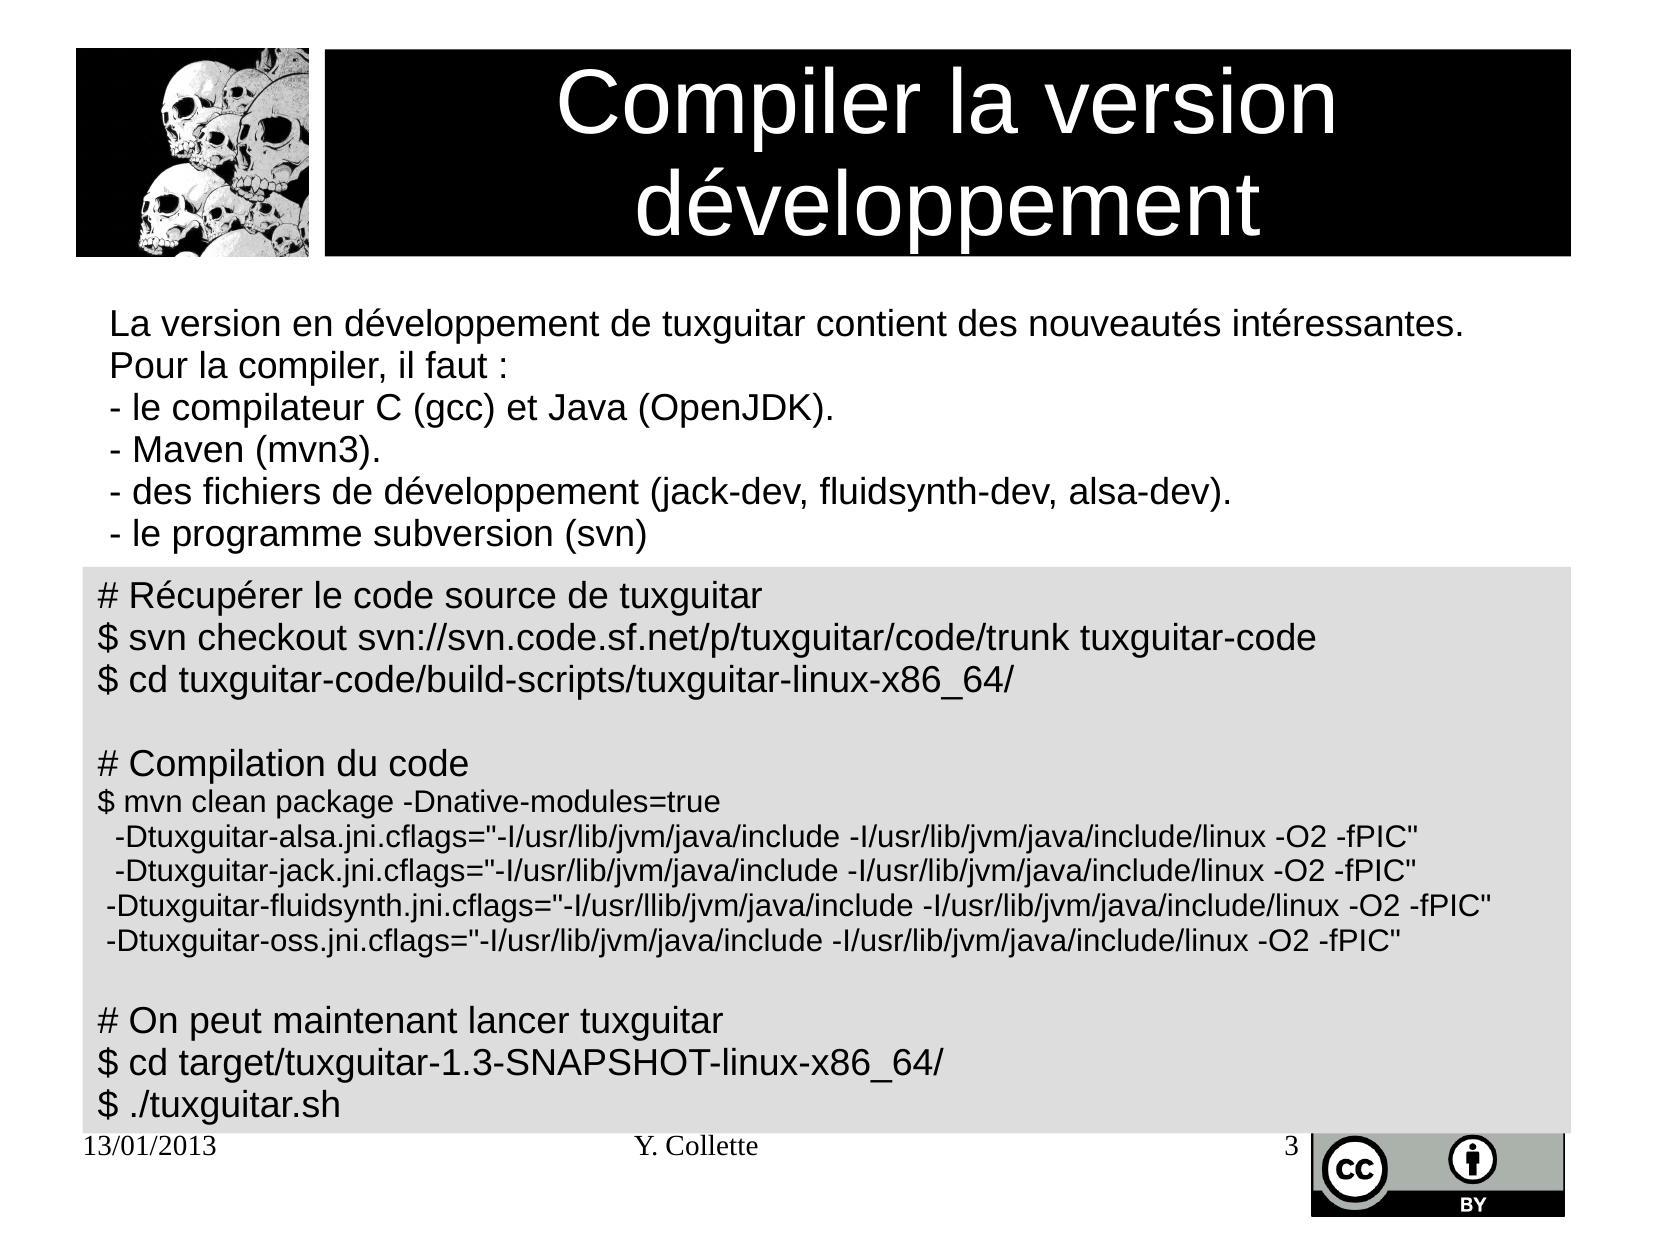

# Compiler la version développement
La version en développement de tuxguitar contient des nouveautés intéressantes.
Pour la compiler, il faut :
- le compilateur C (gcc) et Java (OpenJDK).
- Maven (mvn3).
- des fichiers de développement (jack-dev, fluidsynth-dev, alsa-dev).
- le programme subversion (svn)
# Récupérer le code source de tuxguitar
$ svn checkout svn://svn.code.sf.net/p/tuxguitar/code/trunk tuxguitar-code
$ cd tuxguitar-code/build-scripts/tuxguitar-linux-x86_64/
# Compilation du code
$ mvn clean package -Dnative-modules=true
 -Dtuxguitar-alsa.jni.cflags="-I/usr/lib/jvm/java/include -I/usr/lib/jvm/java/include/linux -O2 -fPIC"
 -Dtuxguitar-jack.jni.cflags="-I/usr/lib/jvm/java/include -I/usr/lib/jvm/java/include/linux -O2 -fPIC"
 -Dtuxguitar-fluidsynth.jni.cflags="-I/usr/llib/jvm/java/include -I/usr/lib/jvm/java/include/linux -O2 -fPIC"
 -Dtuxguitar-oss.jni.cflags="-I/usr/lib/jvm/java/include -I/usr/lib/jvm/java/include/linux -O2 -fPIC"
# On peut maintenant lancer tuxguitar
$ cd target/tuxguitar-1.3-SNAPSHOT-linux-x86_64/
$ ./tuxguitar.sh
Y. Collette
3